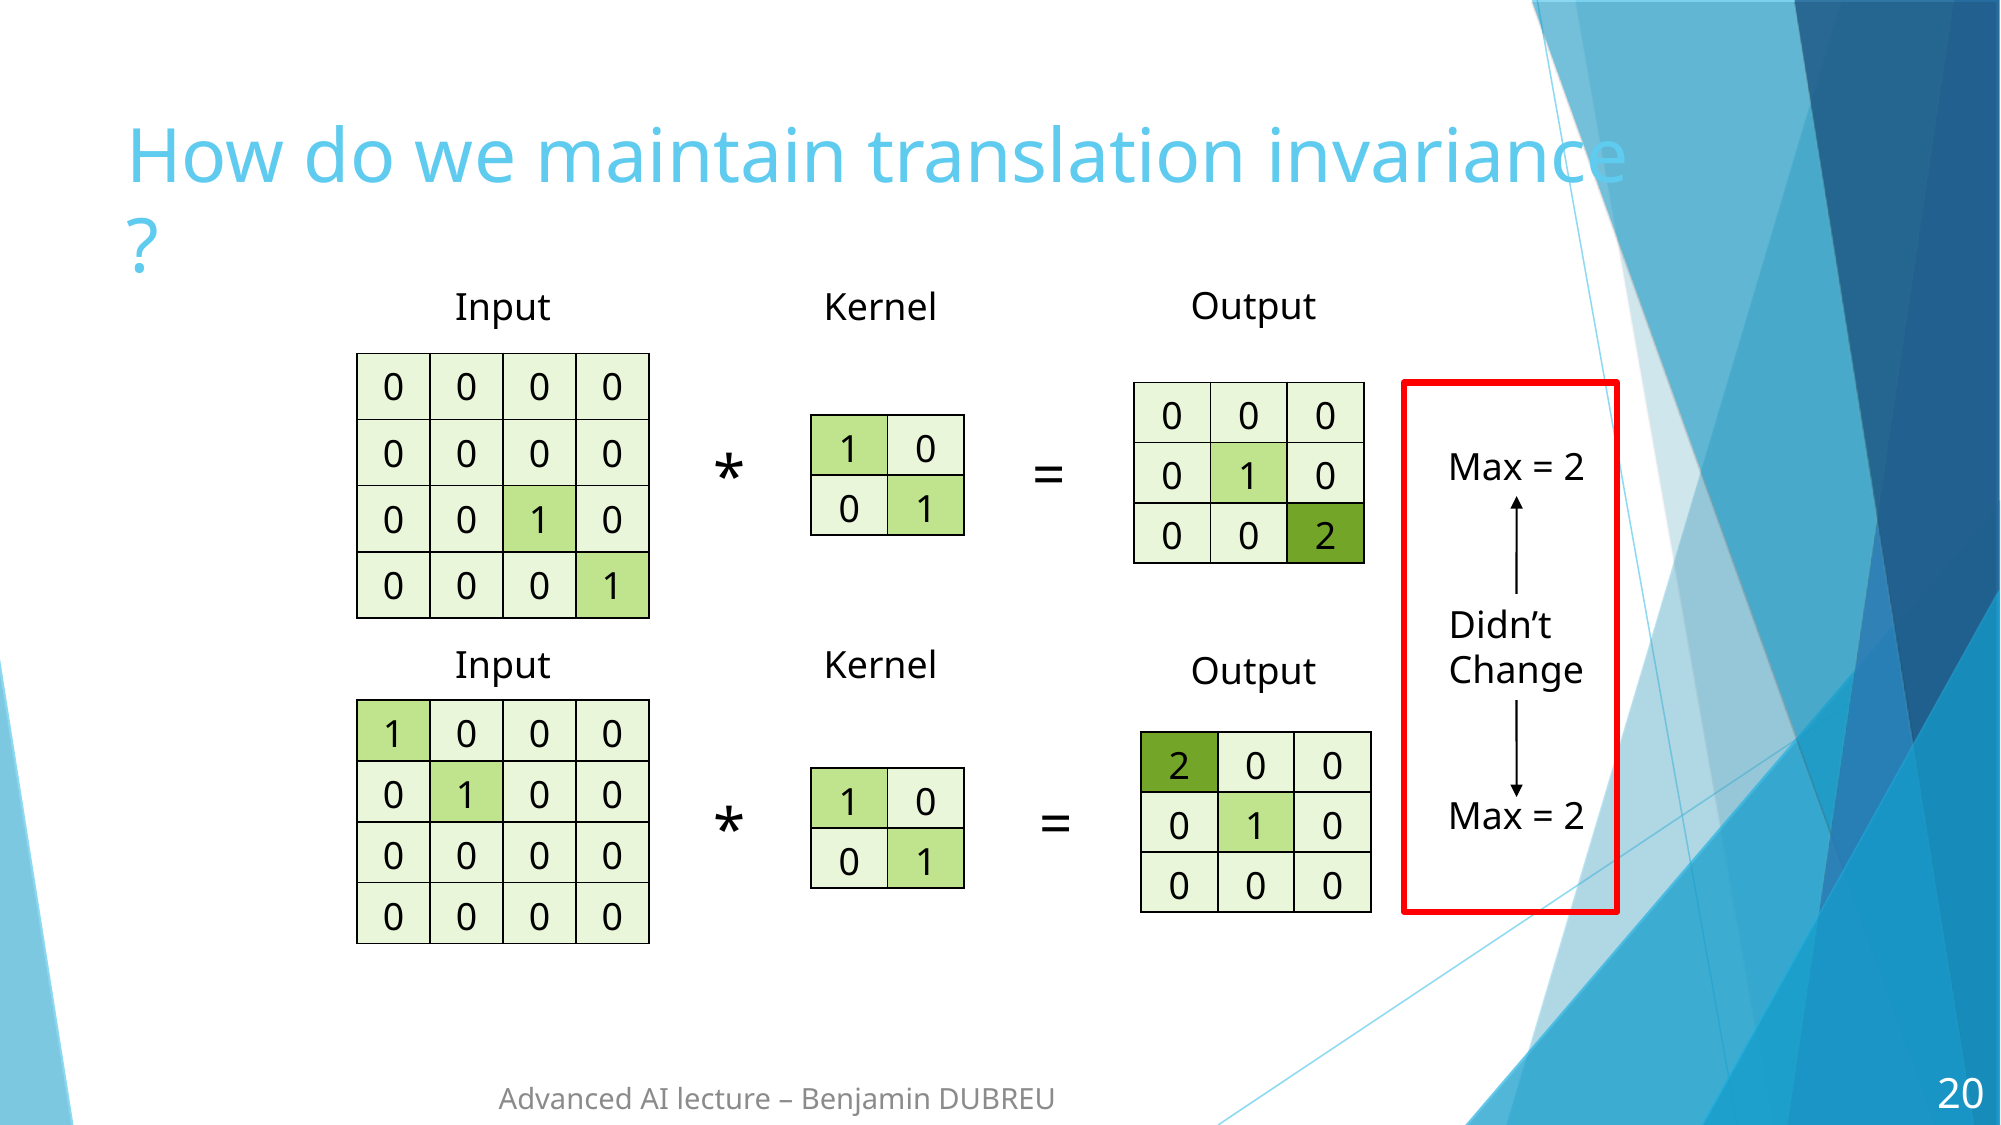

# How do we maintain translation invariance ?
Output
Input
Kernel
| 0 | 0 | 0 | 0 |
| --- | --- | --- | --- |
| 0 | 0 | 0 | 0 |
| 0 | 0 | 1 | 0 |
| 0 | 0 | 0 | 1 |
| 0 | 0 | 0 |
| --- | --- | --- |
| 0 | 1 | 0 |
| 0 | 0 | 2 |
| 1 | 0 |
| --- | --- |
| 0 | 1 |
=
*
Max = 2
Didn’t
Change
Input
Kernel
Output
| 1 | 0 | 0 | 0 |
| --- | --- | --- | --- |
| 0 | 1 | 0 | 0 |
| 0 | 0 | 0 | 0 |
| 0 | 0 | 0 | 0 |
| 2 | 0 | 0 |
| --- | --- | --- |
| 0 | 1 | 0 |
| 0 | 0 | 0 |
| 1 | 0 |
| --- | --- |
| 0 | 1 |
=
Max = 2
*
Advanced AI lecture – Benjamin DUBREU